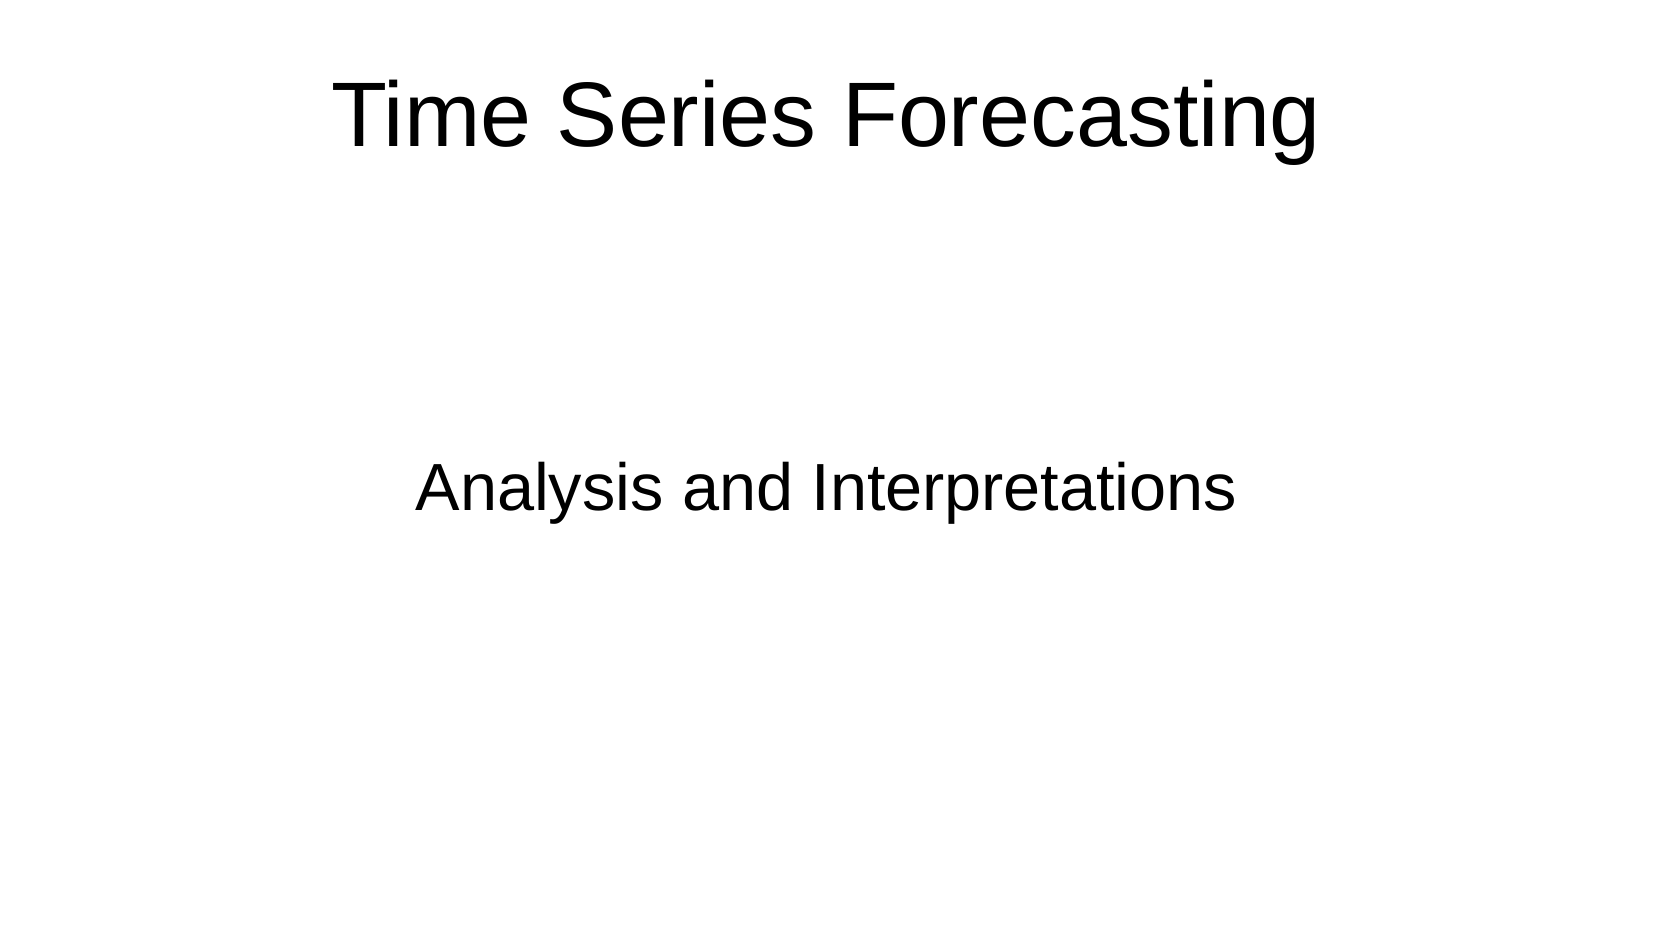

# Time Series Forecasting
Analysis and Interpretations